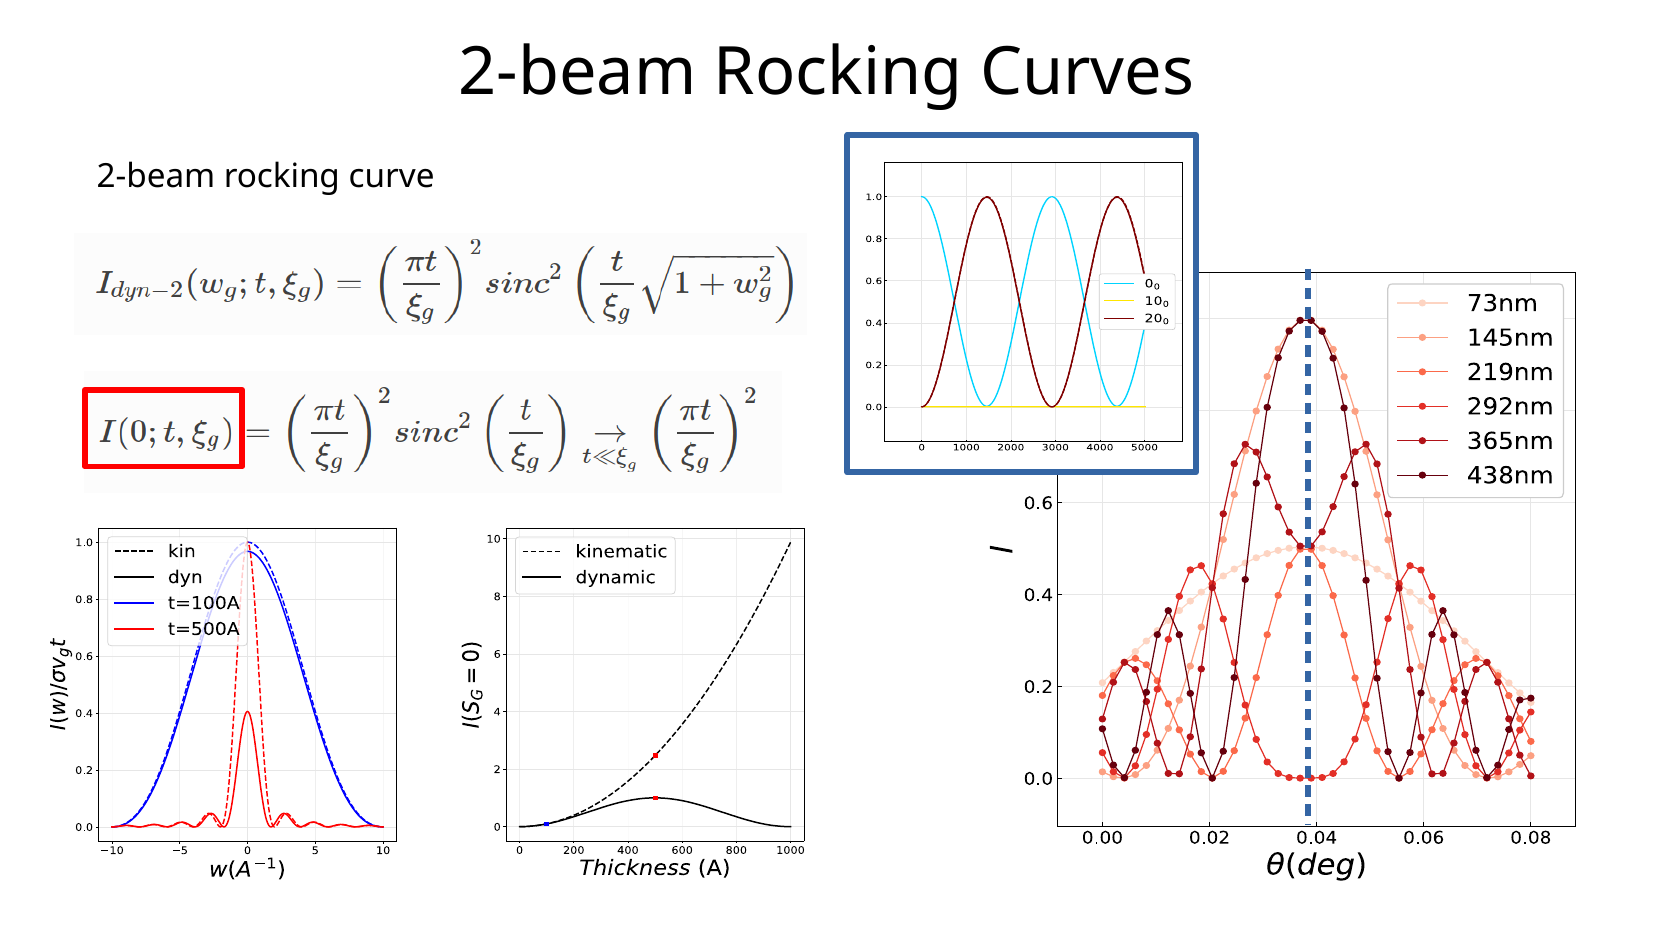

# 2-beam Rocking Curves
2-beam rocking curve